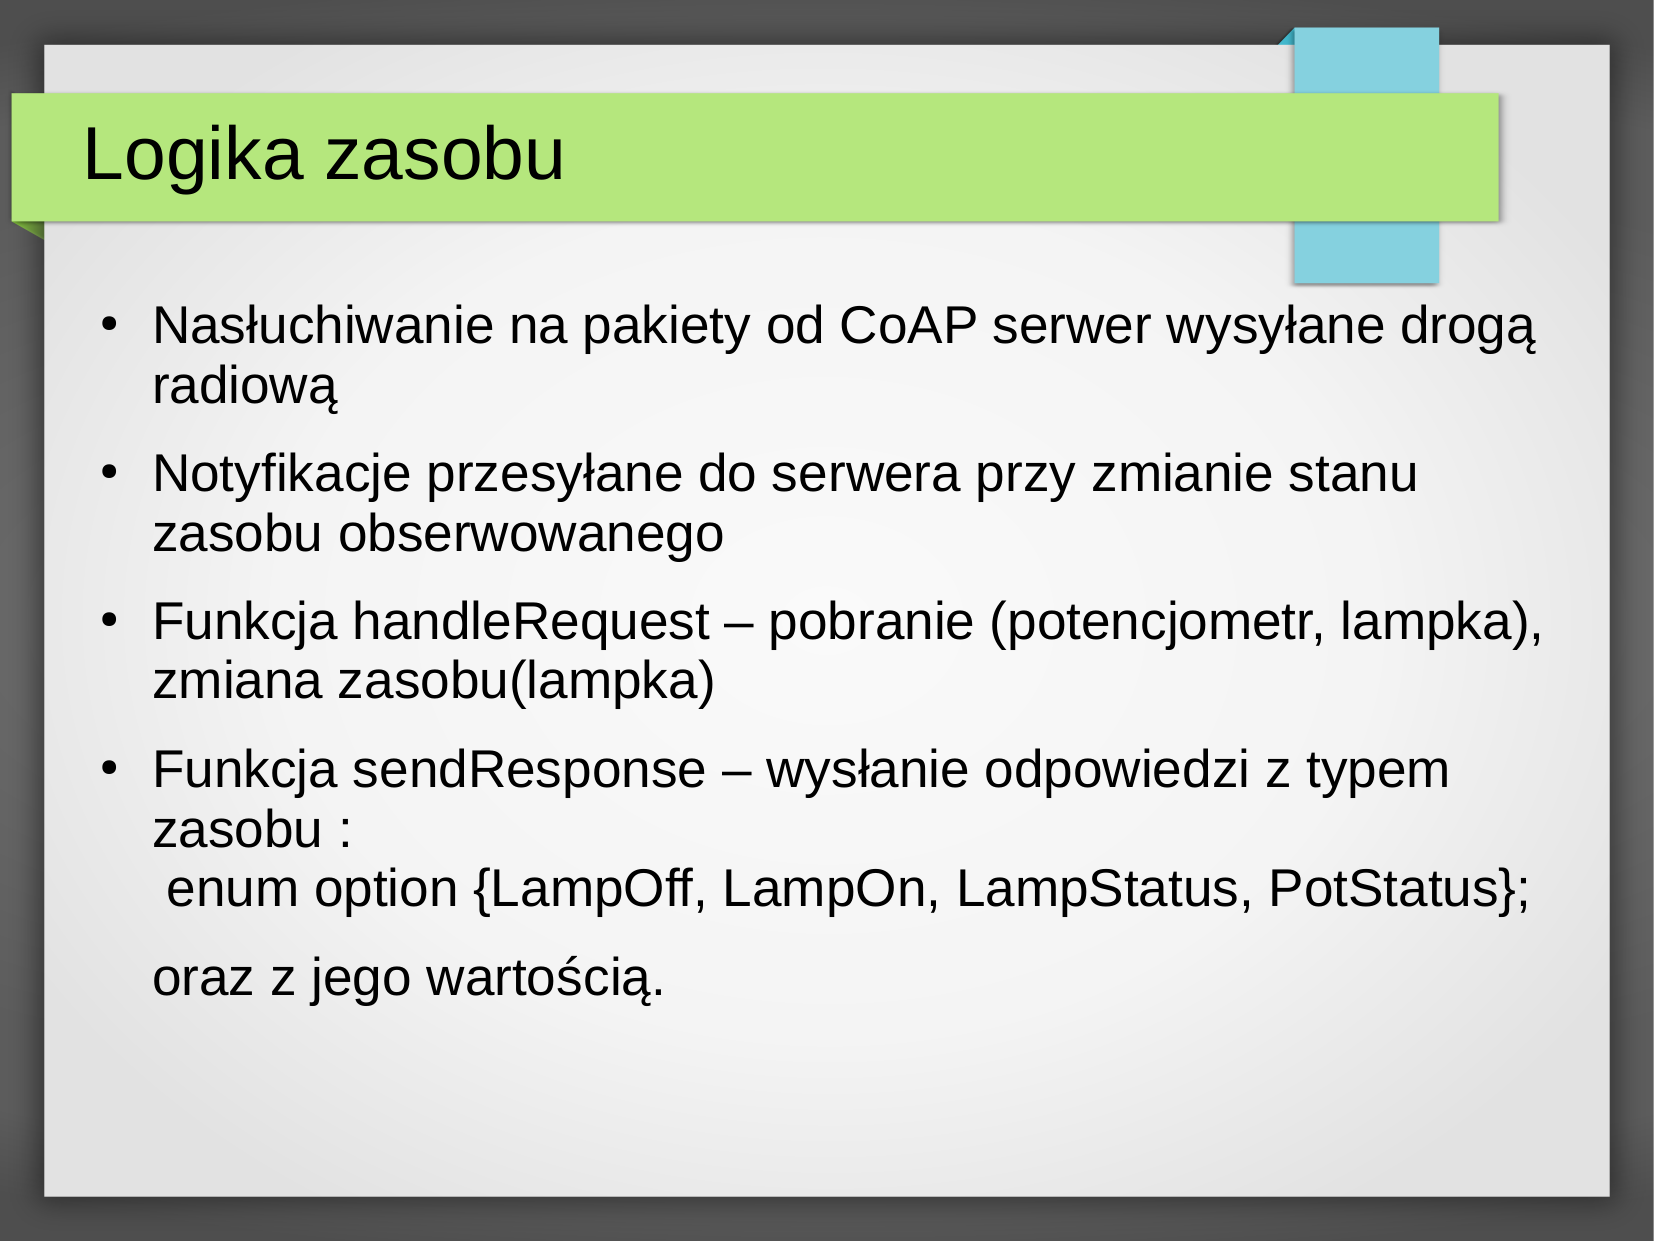

# Logika zasobu
Nasłuchiwanie na pakiety od CoAP serwer wysyłane drogą radiową
Notyfikacje przesyłane do serwera przy zmianie stanu zasobu obserwowanego
Funkcja handleRequest – pobranie (potencjometr, lampka), zmiana zasobu(lampka)
Funkcja sendResponse – wysłanie odpowiedzi z typem zasobu :
 enum option {LampOff, LampOn, LampStatus, PotStatus};
oraz z jego wartością.